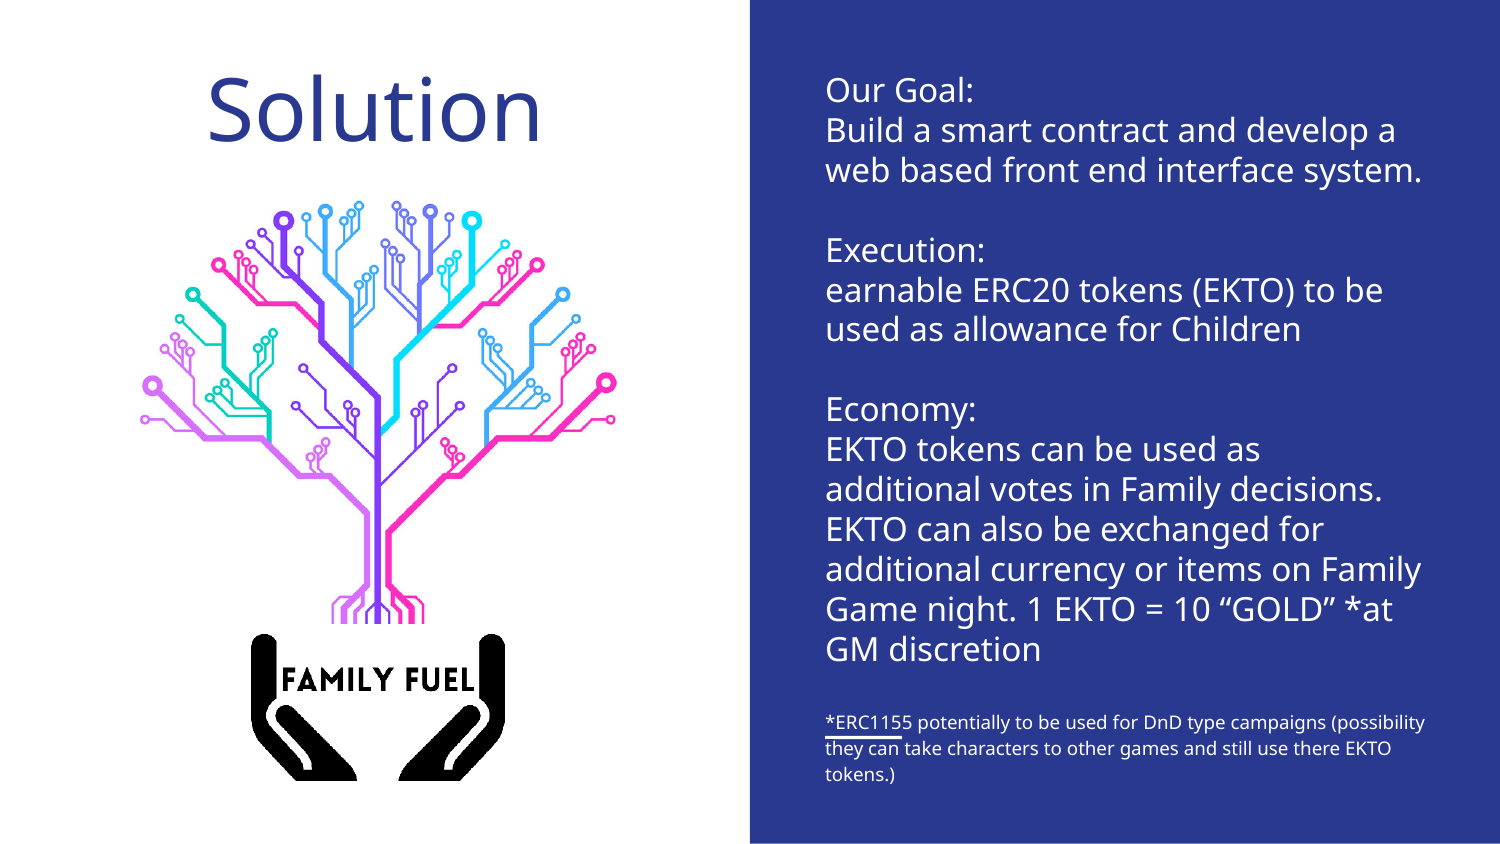

Our Goal:
Build a smart contract and develop a web based front end interface system.
Execution:
earnable ERC20 tokens (EKTO) to be used as allowance for Children
Economy:
EKTO tokens can be used as additional votes in Family decisions.
EKTO can also be exchanged for additional currency or items on Family Game night. 1 EKTO = 10 “GOLD” *at GM discretion
*ERC1155 potentially to be used for DnD type campaigns (possibility they can take characters to other games and still use there EKTO tokens.)
# Solution